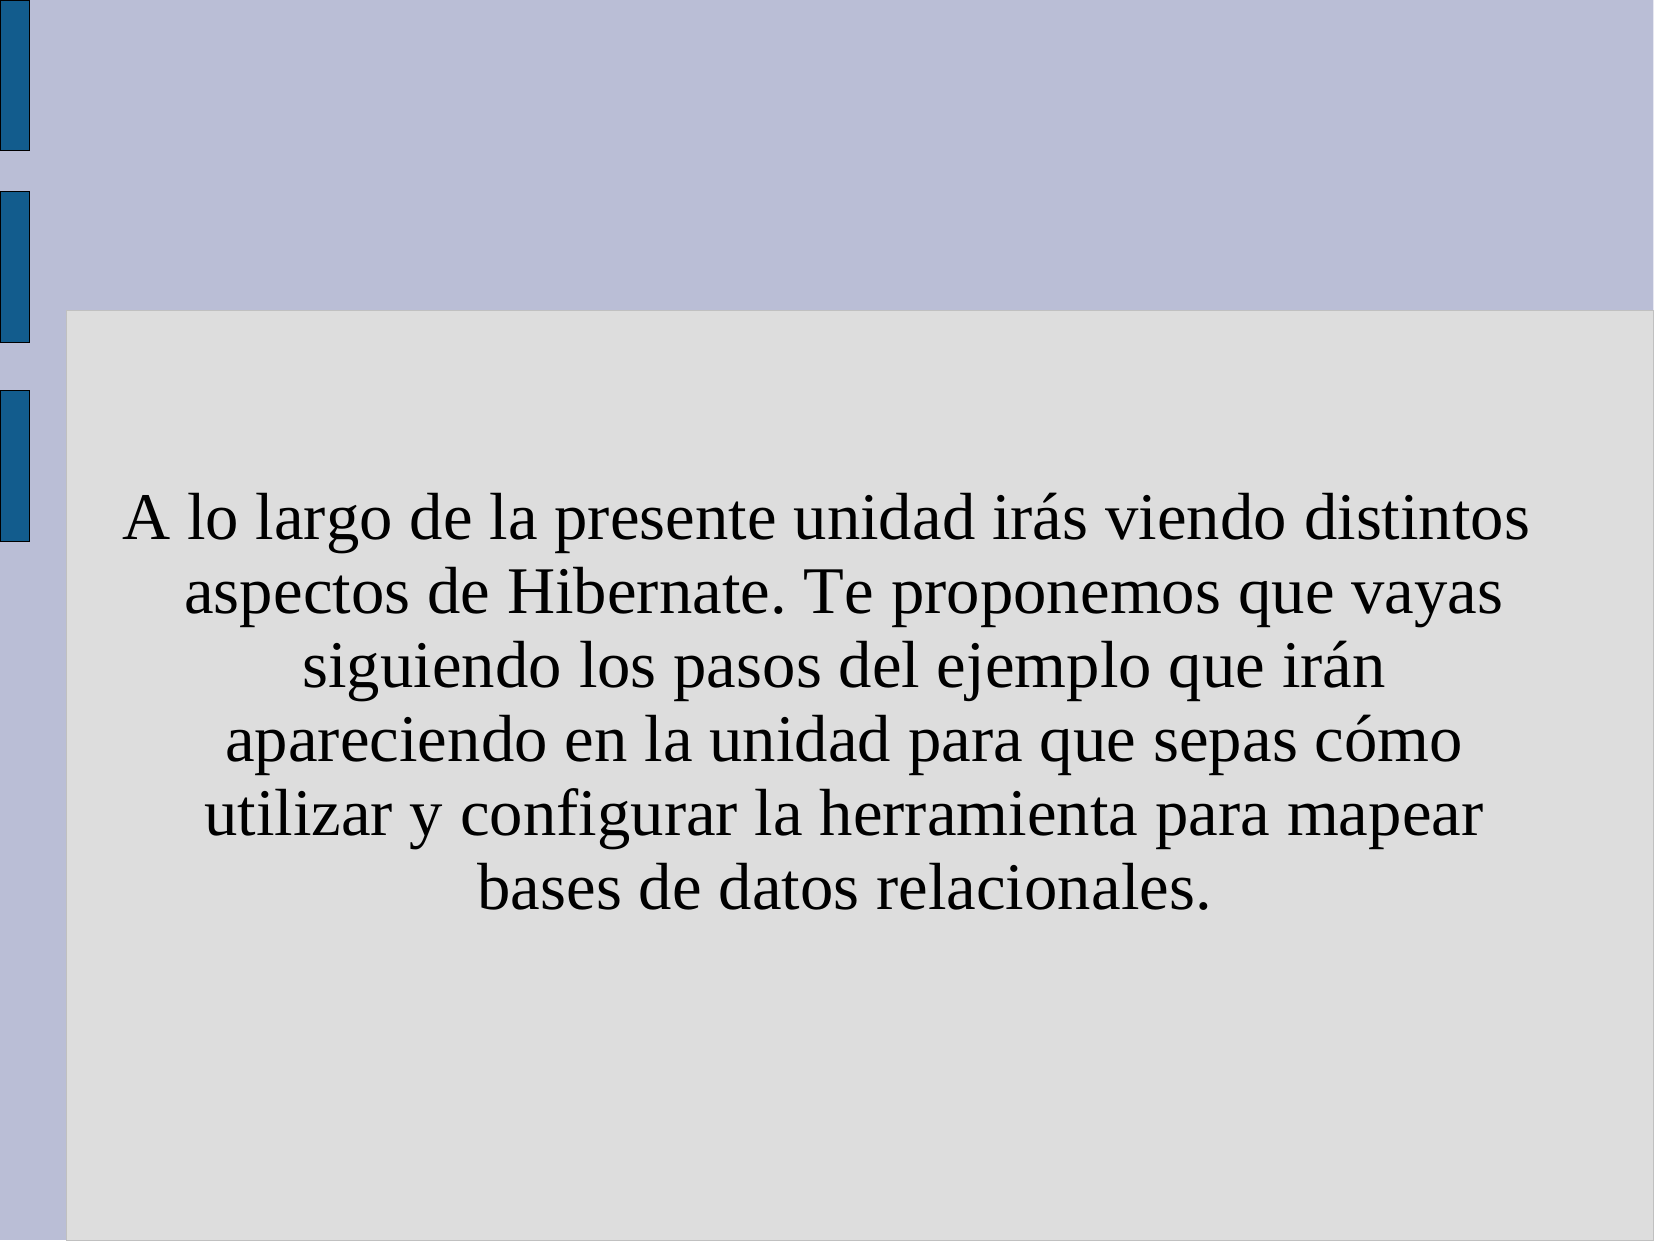

# A lo largo de la presente unidad irás viendo distintos aspectos de Hibernate. Te proponemos que vayas siguiendo los pasos del ejemplo que irán apareciendo en la unidad para que sepas cómo utilizar y configurar la herramienta para mapear bases de datos relacionales.